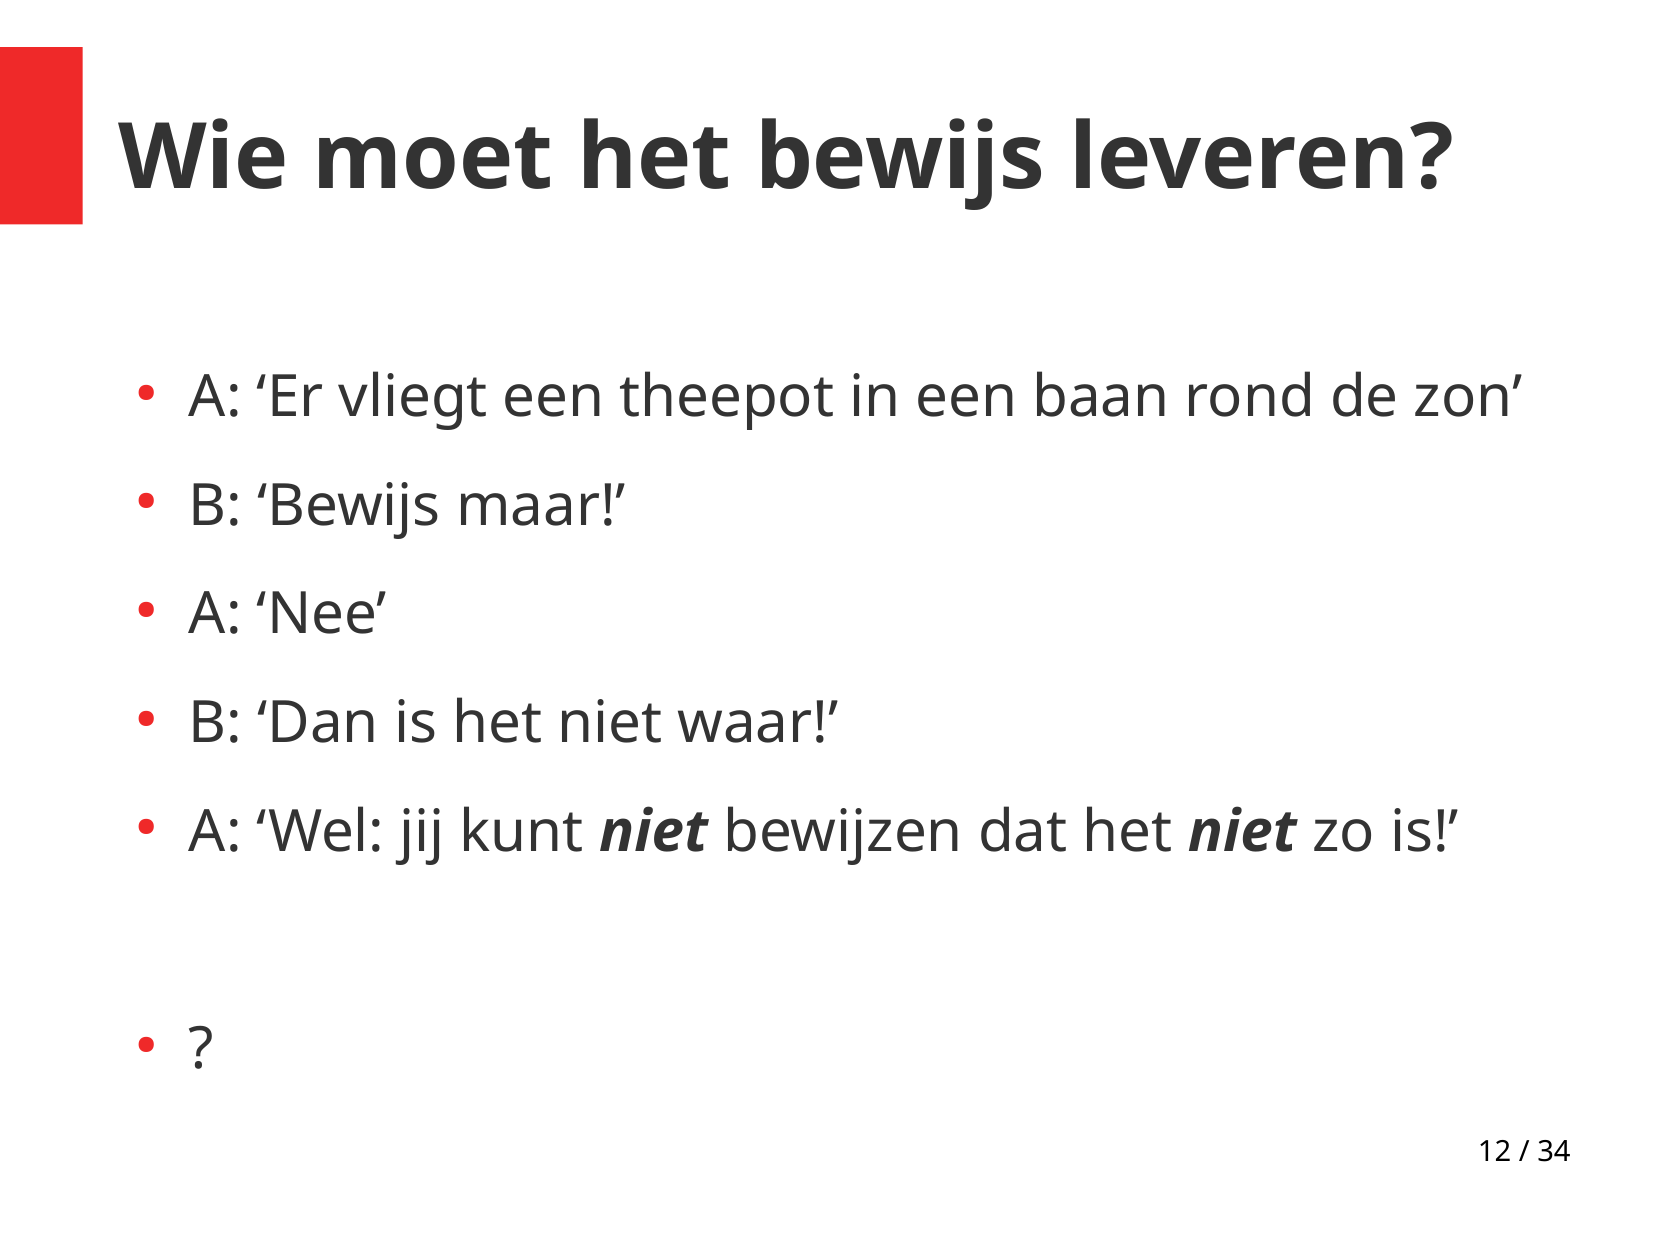

# Wie moet het bewijs leveren?
A: ‘Er vliegt een theepot in een baan rond de zon’
B: ‘Bewijs maar!’
A: ‘Nee’
B: ‘Dan is het niet waar!’
A: ‘Wel: jij kunt niet bewijzen dat het niet zo is!’
?
12